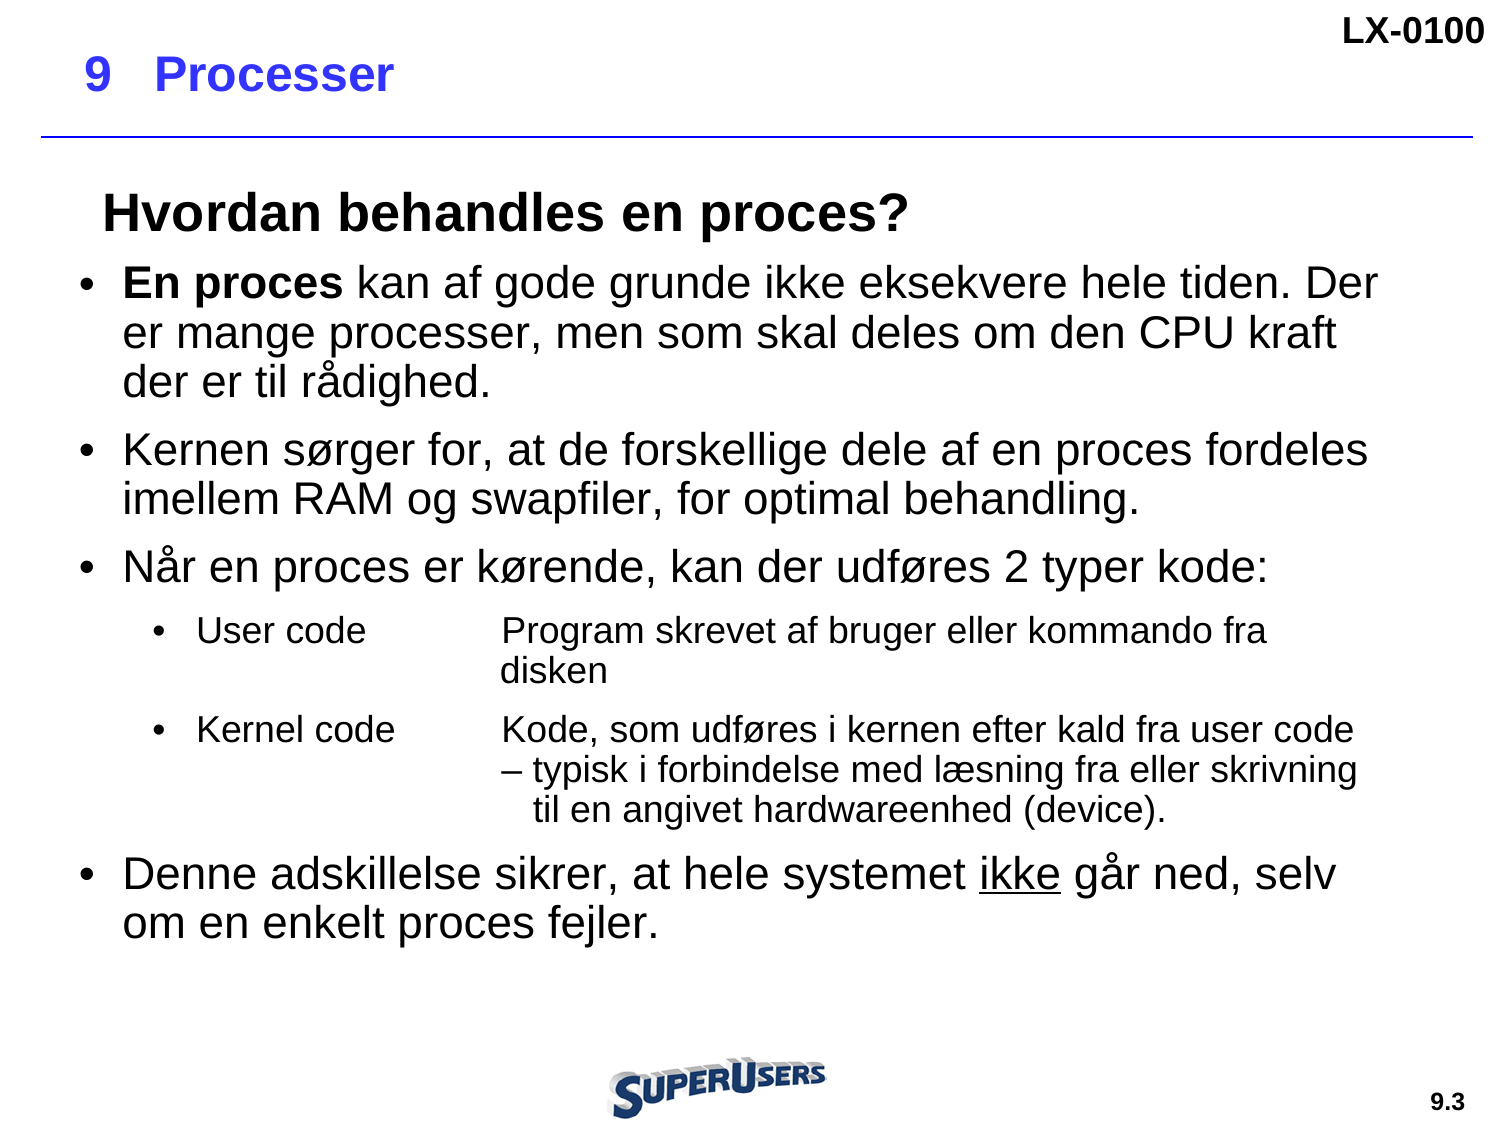

# 9 Processer
Hvordan behandles en proces?
En proces kan af gode grunde ikke eksekvere hele tiden. Der er mange processer, men som skal deles om den CPU kraft der er til rådighed.
Kernen sørger for, at de forskellige dele af en proces fordeles imellem RAM og swapfiler, for optimal behandling.
Når en proces er kørende, kan der udføres 2 typer kode:
User code		Program skrevet af bruger eller kommando fra 			 disken
Kernel code	Kode, som udføres i kernen efter kald fra user code 			– typisk i forbindelse med læsning fra eller skrivning 			 til en angivet hardwareenhed (device).
Denne adskillelse sikrer, at hele systemet ikke går ned, selv om en enkelt proces fejler.